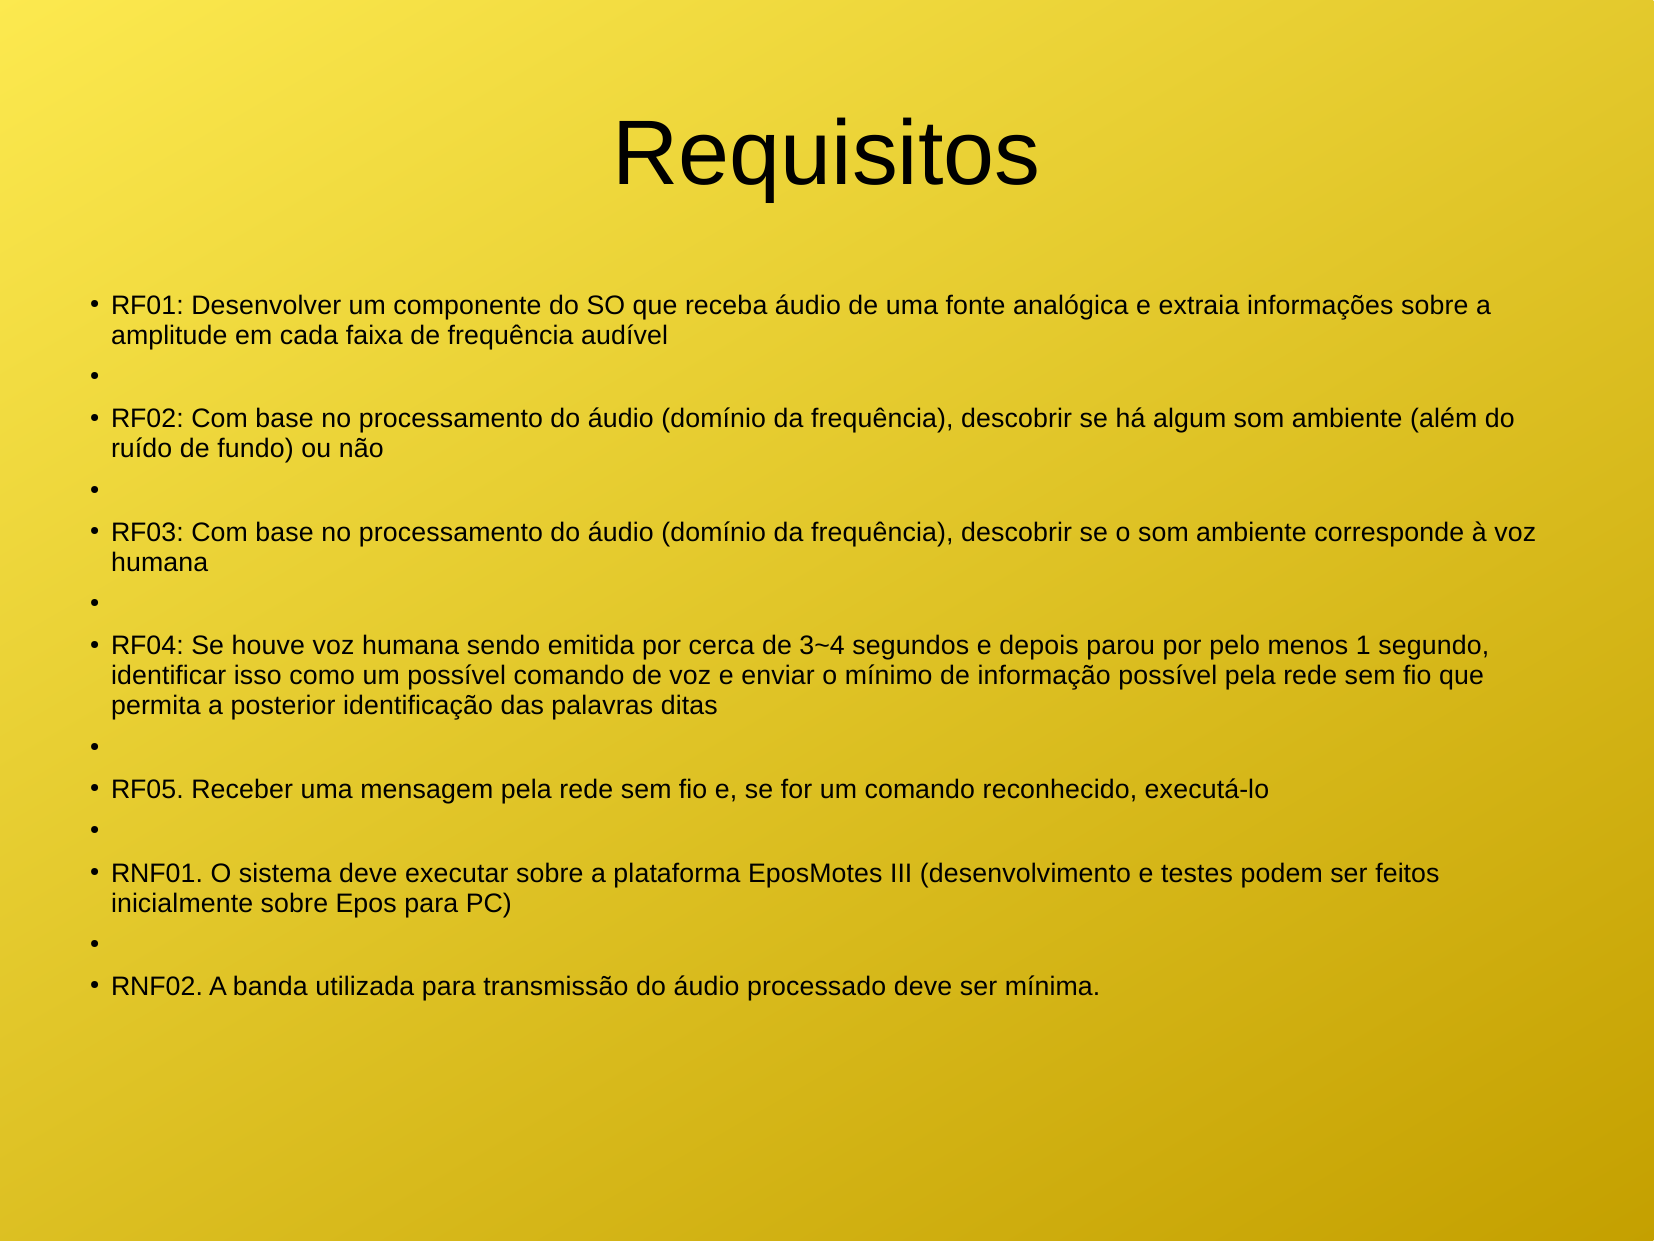

# Requisitos
RF01: Desenvolver um componente do SO que receba áudio de uma fonte analógica e extraia informações sobre a amplitude em cada faixa de frequência audível
RF02: Com base no processamento do áudio (domínio da frequência), descobrir se há algum som ambiente (além do ruído de fundo) ou não
RF03: Com base no processamento do áudio (domínio da frequência), descobrir se o som ambiente corresponde à voz humana
RF04: Se houve voz humana sendo emitida por cerca de 3~4 segundos e depois parou por pelo menos 1 segundo, identificar isso como um possível comando de voz e enviar o mínimo de informação possível pela rede sem fio que permita a posterior identificação das palavras ditas
RF05. Receber uma mensagem pela rede sem fio e, se for um comando reconhecido, executá-lo
RNF01. O sistema deve executar sobre a plataforma EposMotes III (desenvolvimento e testes podem ser feitos inicialmente sobre Epos para PC)
RNF02. A banda utilizada para transmissão do áudio processado deve ser mínima.